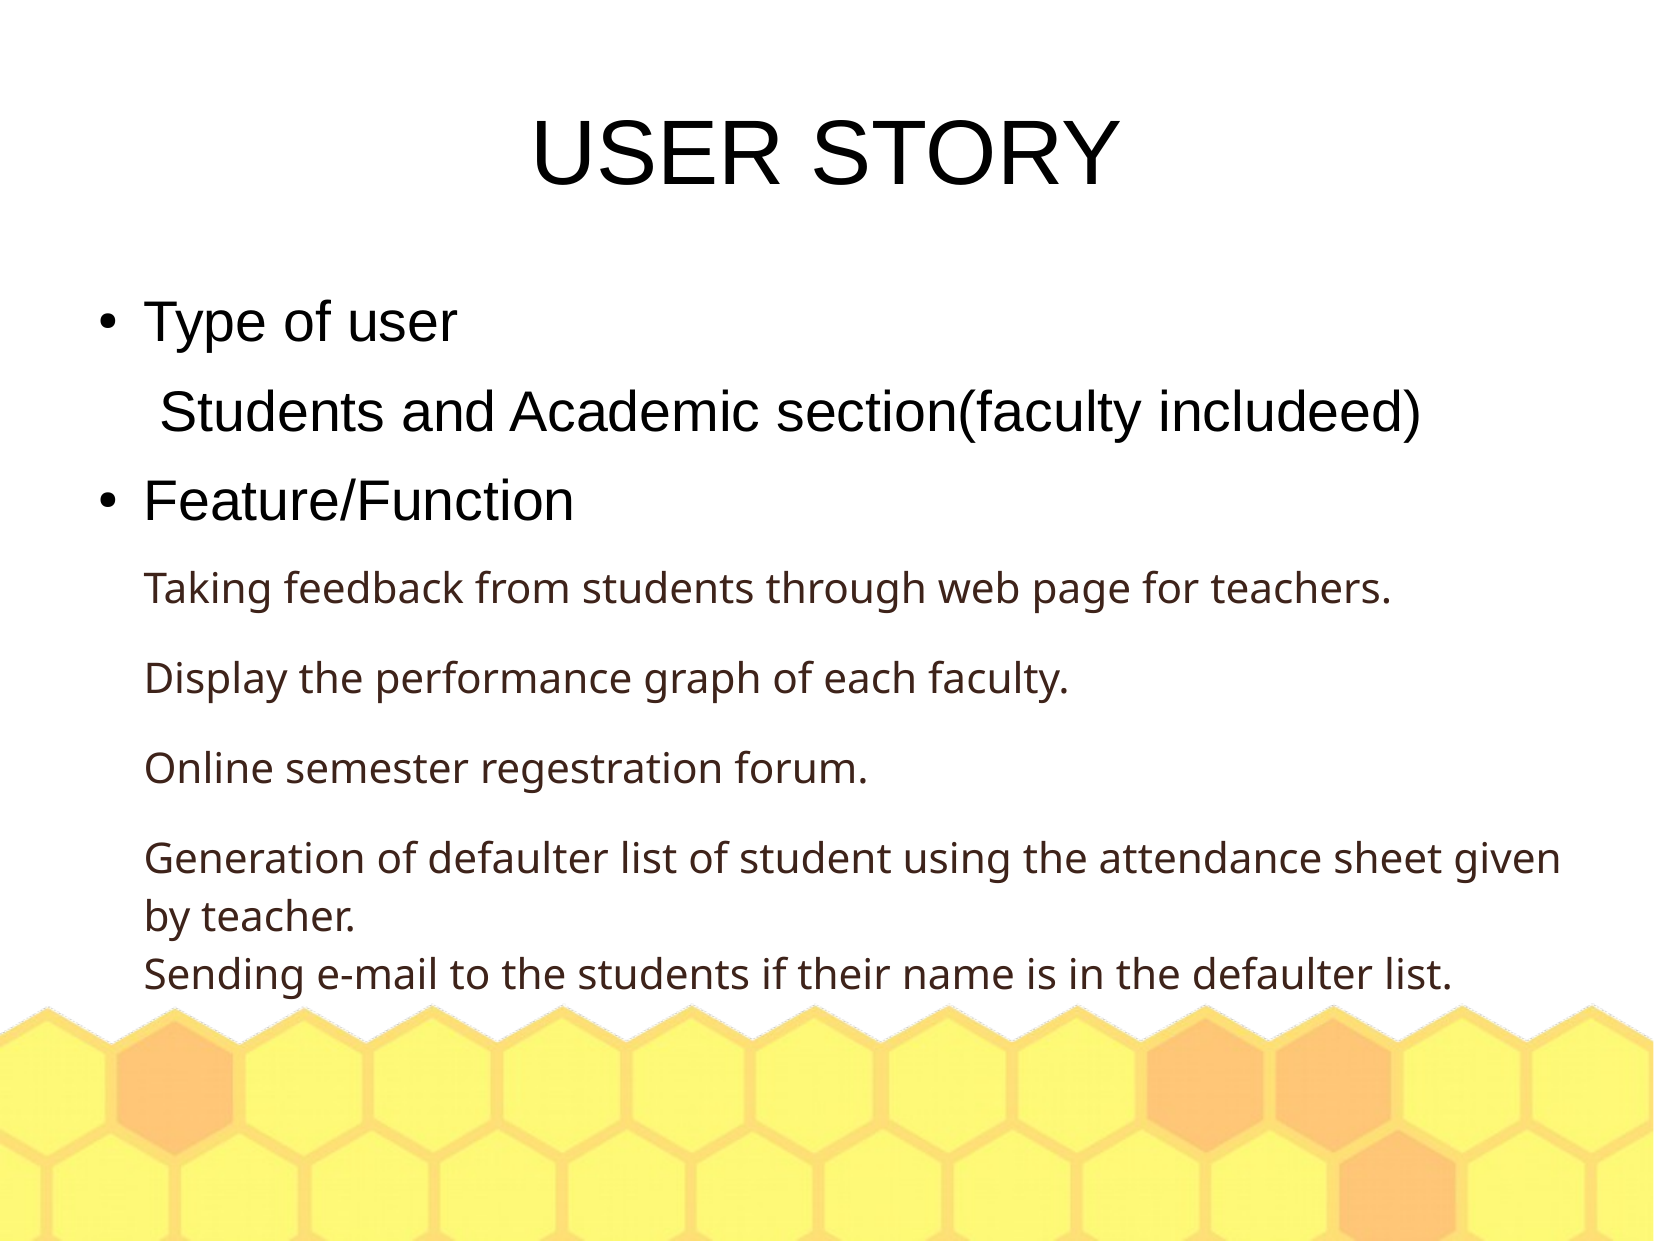

# USER STORY
Type of user
 Students and Academic section(faculty includeed)
Feature/Function
Taking feedback from students through web page for teachers.
Display the performance graph of each faculty.
Online semester regestration forum.
Generation of defaulter list of student using the attendance sheet given by teacher.
Sending e-mail to the students if their name is in the defaulter list.